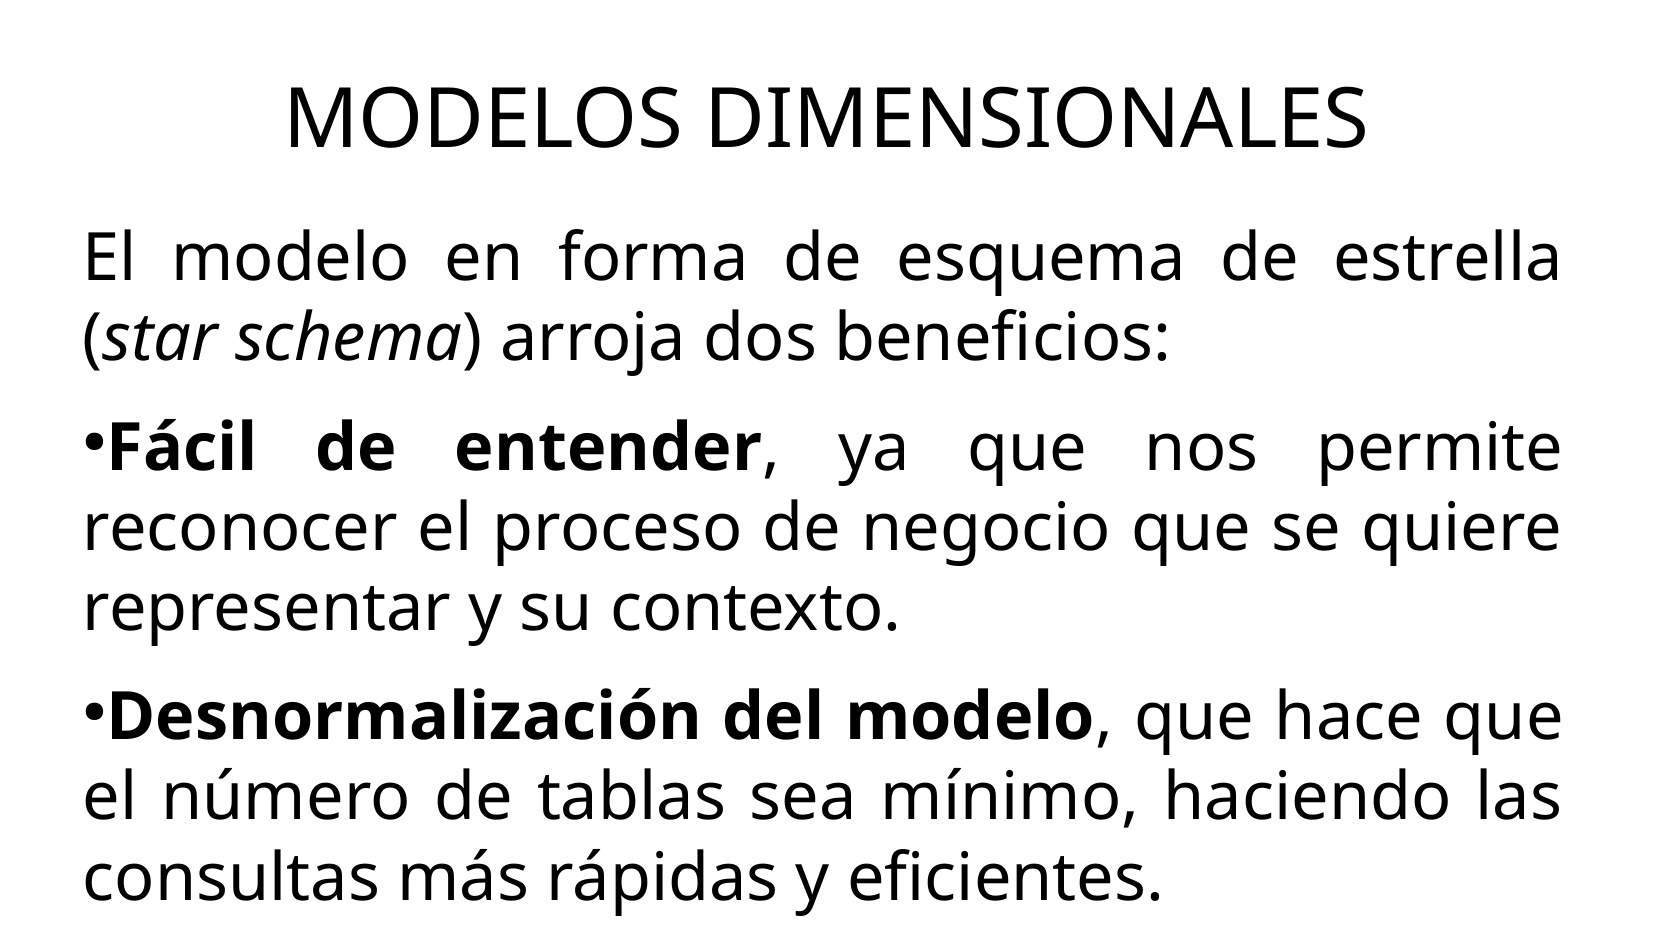

# MODELOS DIMENSIONALES
El modelo en forma de esquema de estrella (star schema) arroja dos beneficios:
Fácil de entender, ya que nos permite reconocer el proceso de negocio que se quiere representar y su contexto.
Desnormalización del modelo, que hace que el número de tablas sea mínimo, haciendo las consultas más rápidas y eficientes.